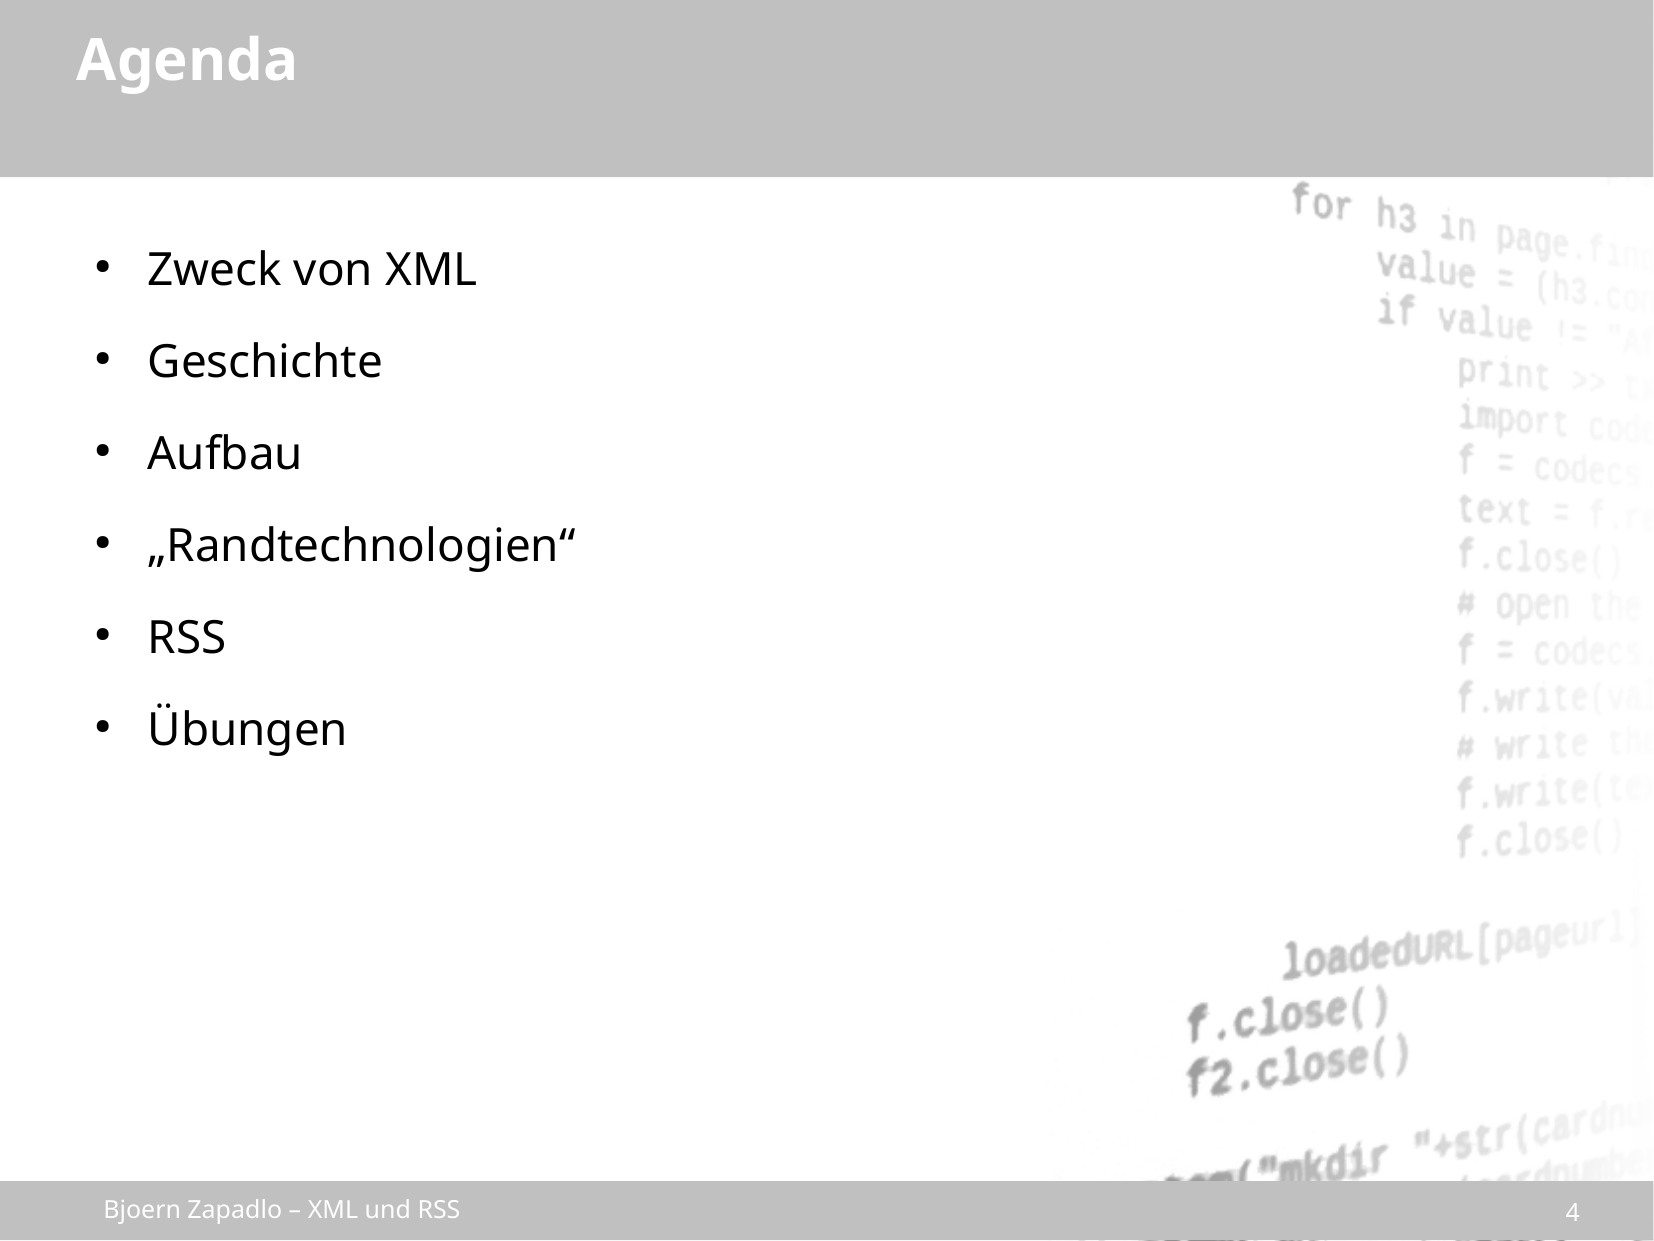

# Agenda
Zweck von XML
Geschichte
Aufbau
„Randtechnologien“
RSS
Übungen